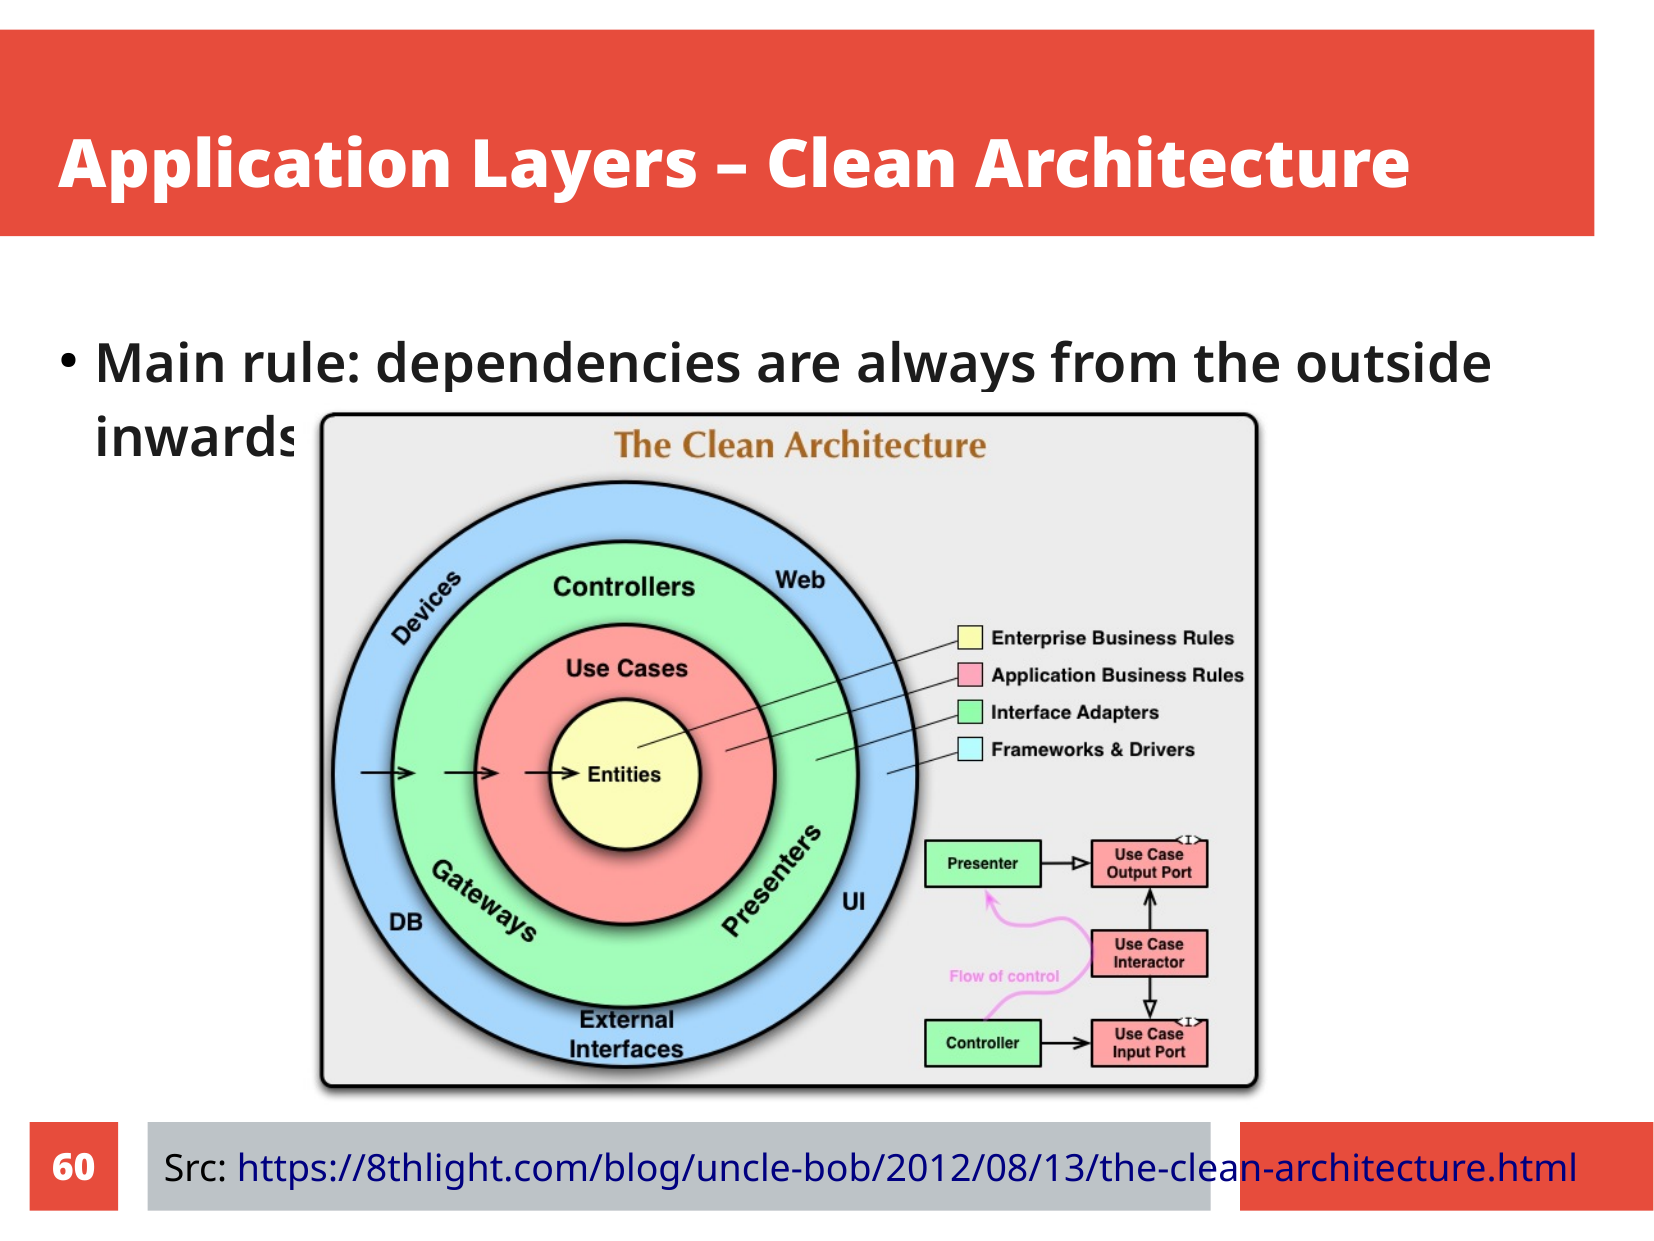

# Application Layers – Clean Architecture
Main rule: dependencies are always from the outside inwards
60
Src: https://8thlight.com/blog/uncle-bob/2012/08/13/the-clean-architecture.html